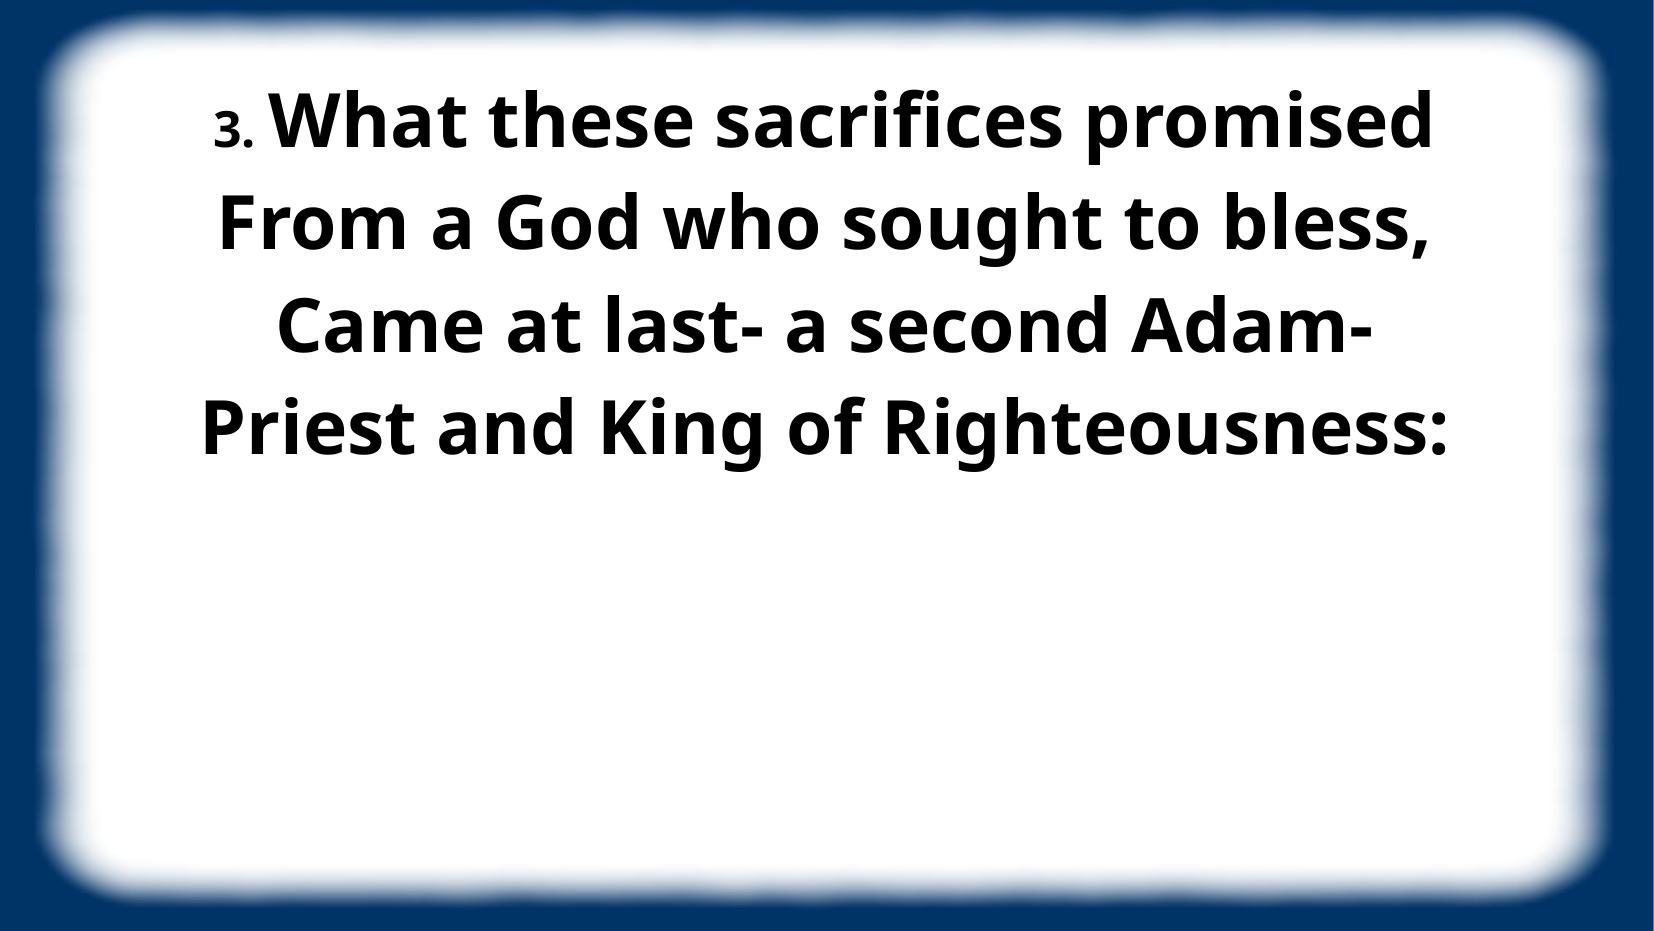

3. What these sacrifices promised
From a God who sought to bless,
Came at last- a second Adam-
Priest and King of Righteousness: